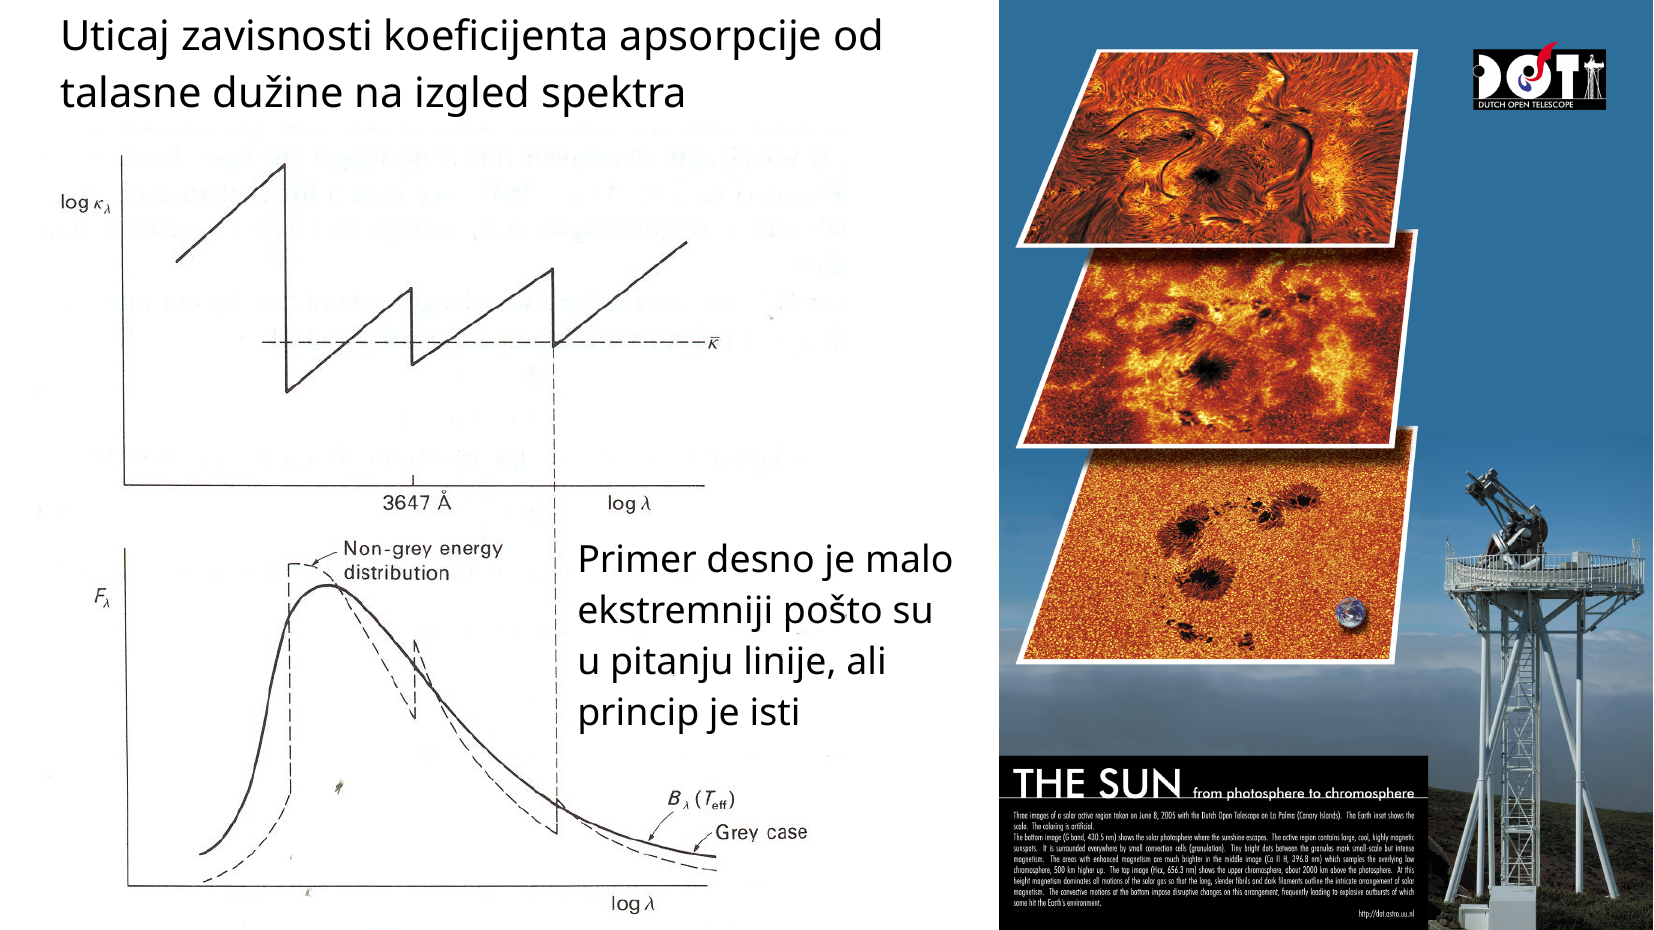

# Uticaj zavisnosti koeficijenta apsorpcije od talasne dužine na izgled spektra
Primer desno je malo ekstremniji pošto su u pitanju linije, ali princip je isti